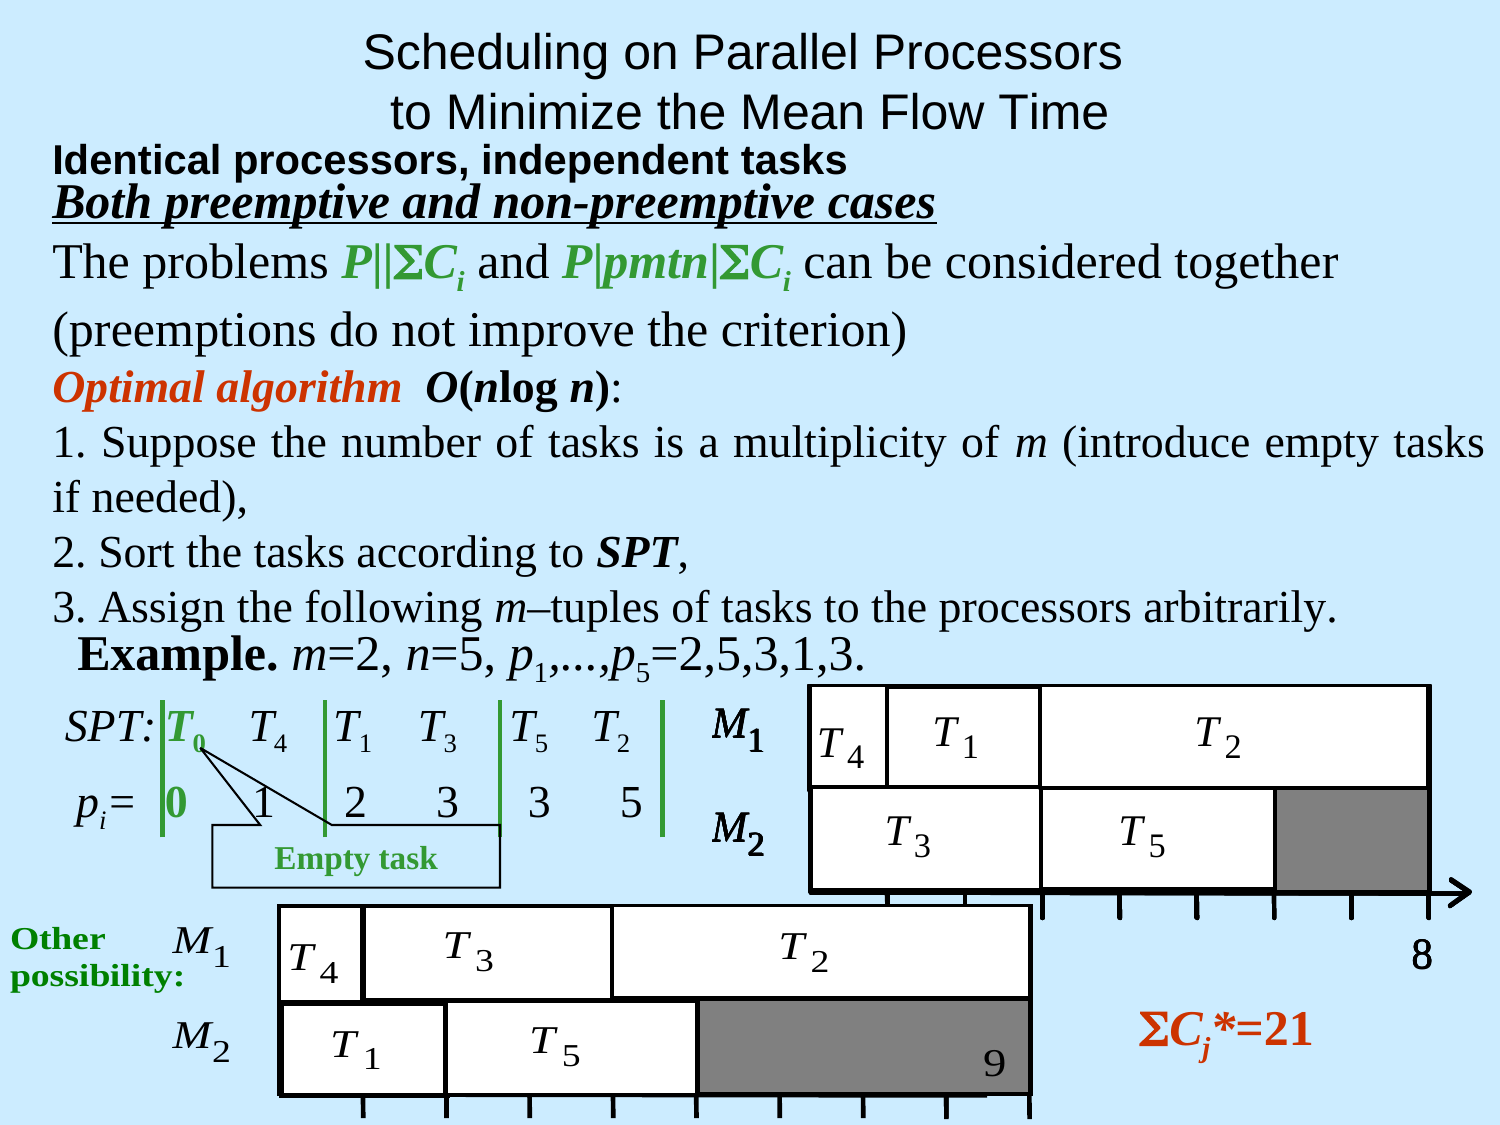

# Scheduling on Parallel Processors to Minimize the Mean Flow Time
Identical processors, independent tasks
Both preemptive and non-preemptive cases
The problems P||Ci and P|pmtn|Ci can be considered together (preemptions do not improve the criterion)
Optimal algorithm O(nlog n):
1. Suppose the number of tasks is a multiplicity of m (introduce empty tasks if needed),
2. Sort the tasks according to SPT,
3. Assign the following m–tuples of tasks to the processors arbitrarily.
Example. m=2, n=5, p1,...,p5=2,5,3,1,3.
SPT: T4 T1 T3 T5 T2
 pi= 1 2 3 3 5
T0
0
Empty task
Cj*=21